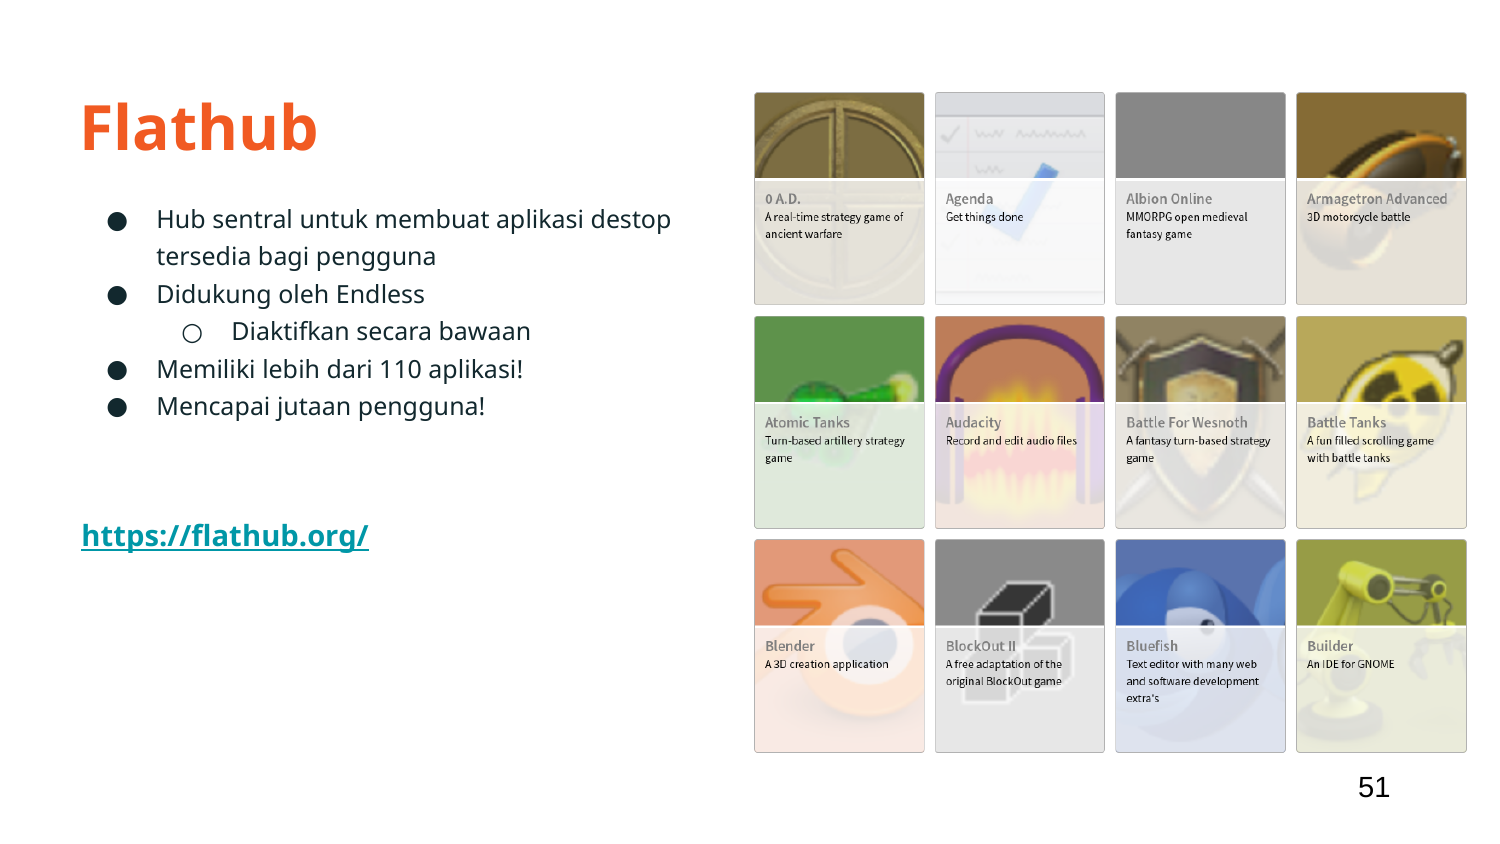

Flathub
# Hub sentral untuk membuat aplikasi destop tersedia bagi pengguna
Didukung oleh Endless
Diaktifkan secara bawaan
Memiliki lebih dari 110 aplikasi!
Mencapai jutaan pengguna!
https://flathub.org/